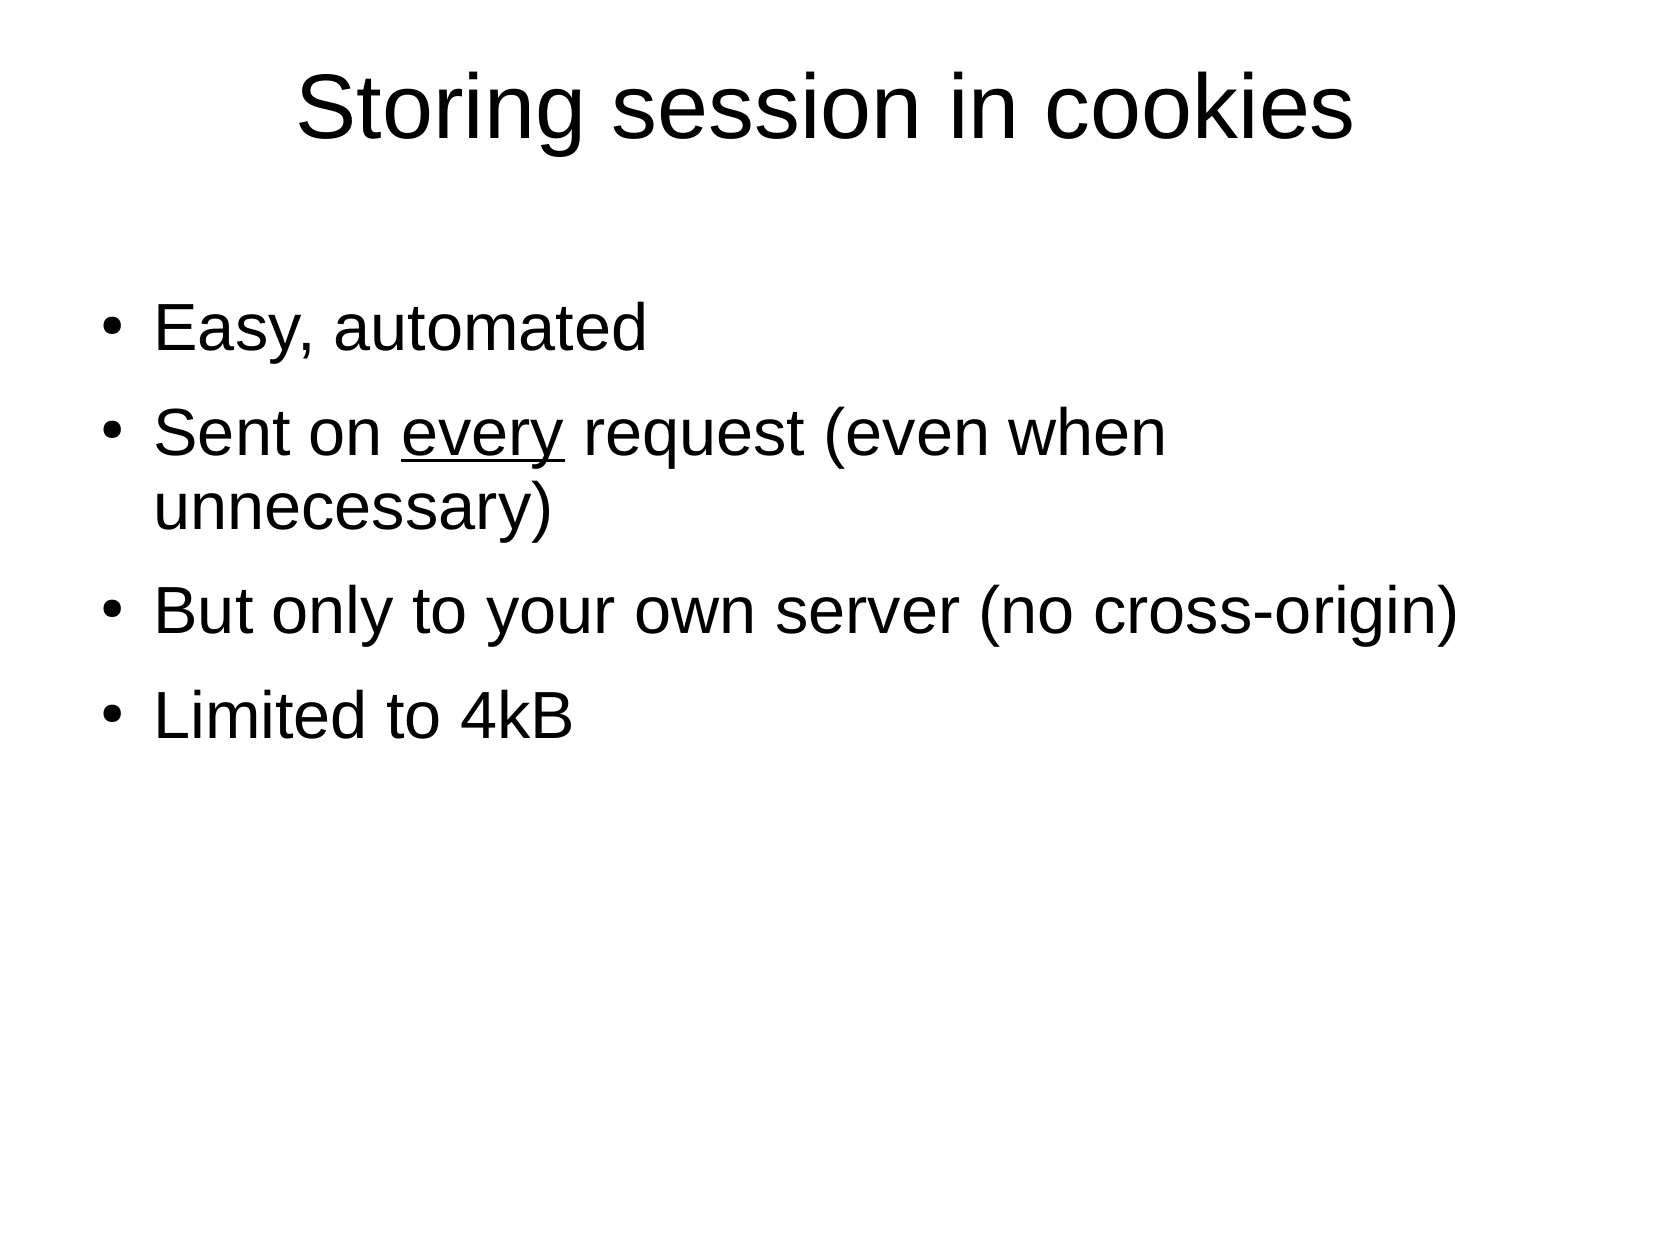

# Storing session in cookies
Easy, automated
Sent on every request (even when unnecessary)
But only to your own server (no cross-origin)
Limited to 4kB